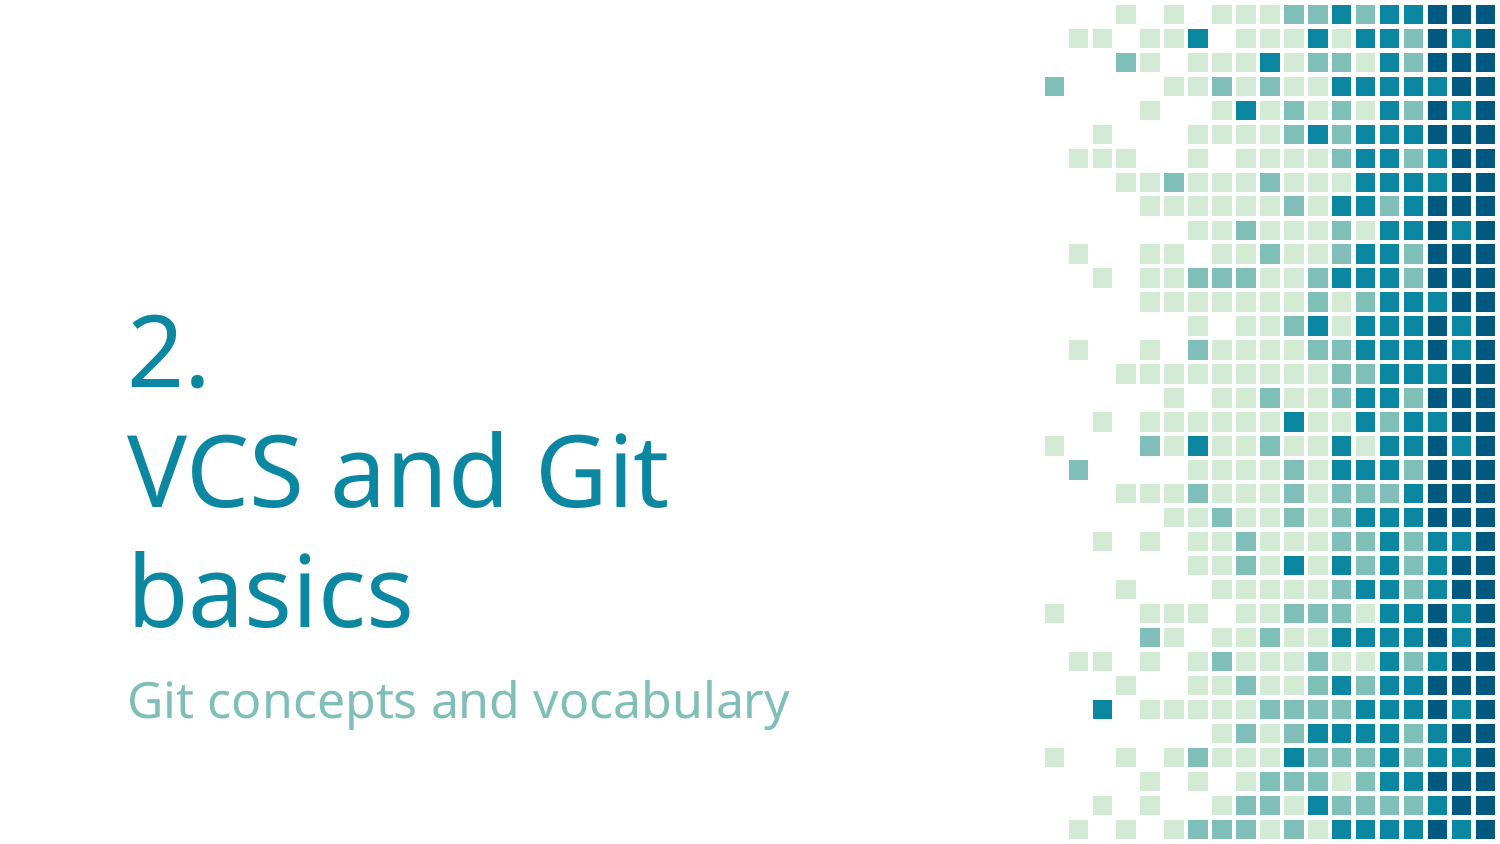

# 2. VCS and Git basics
Git concepts and vocabulary